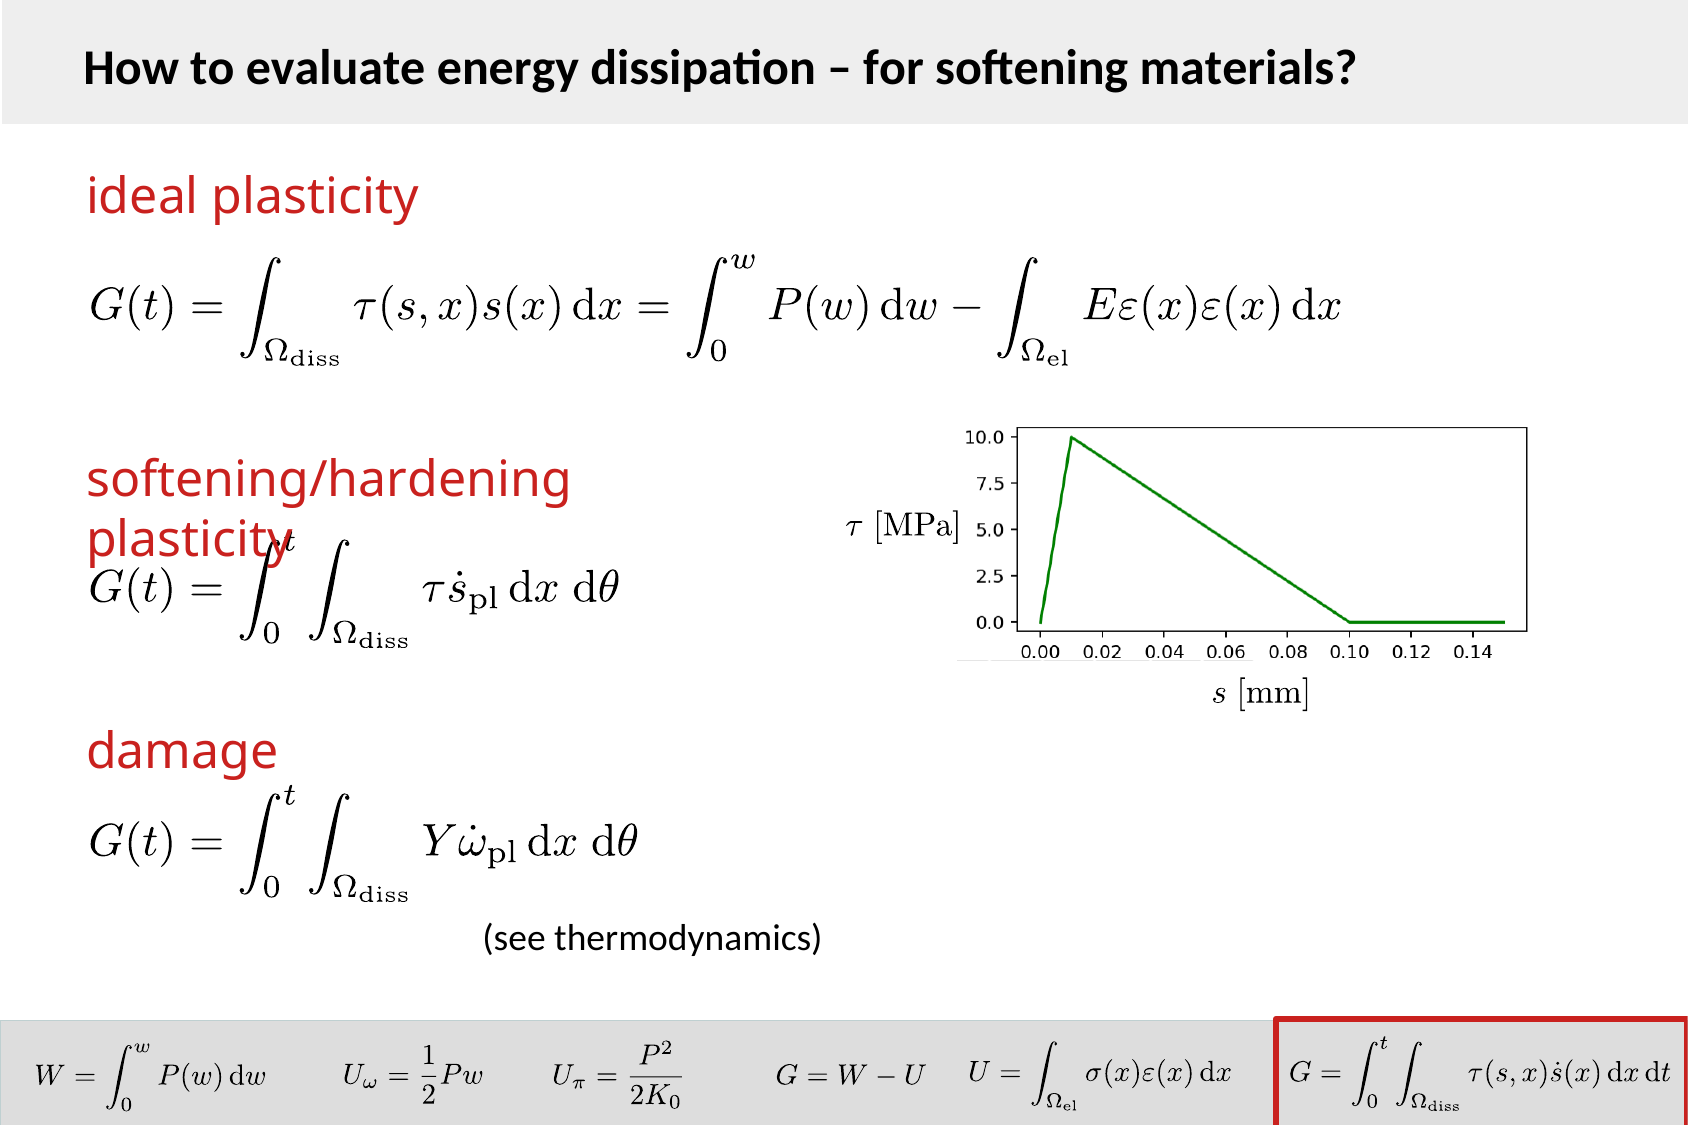

How to evaluate energy dissipation – for softening materials?
ideal plasticity
softening/hardening plasticity
damage
(see thermodynamics)